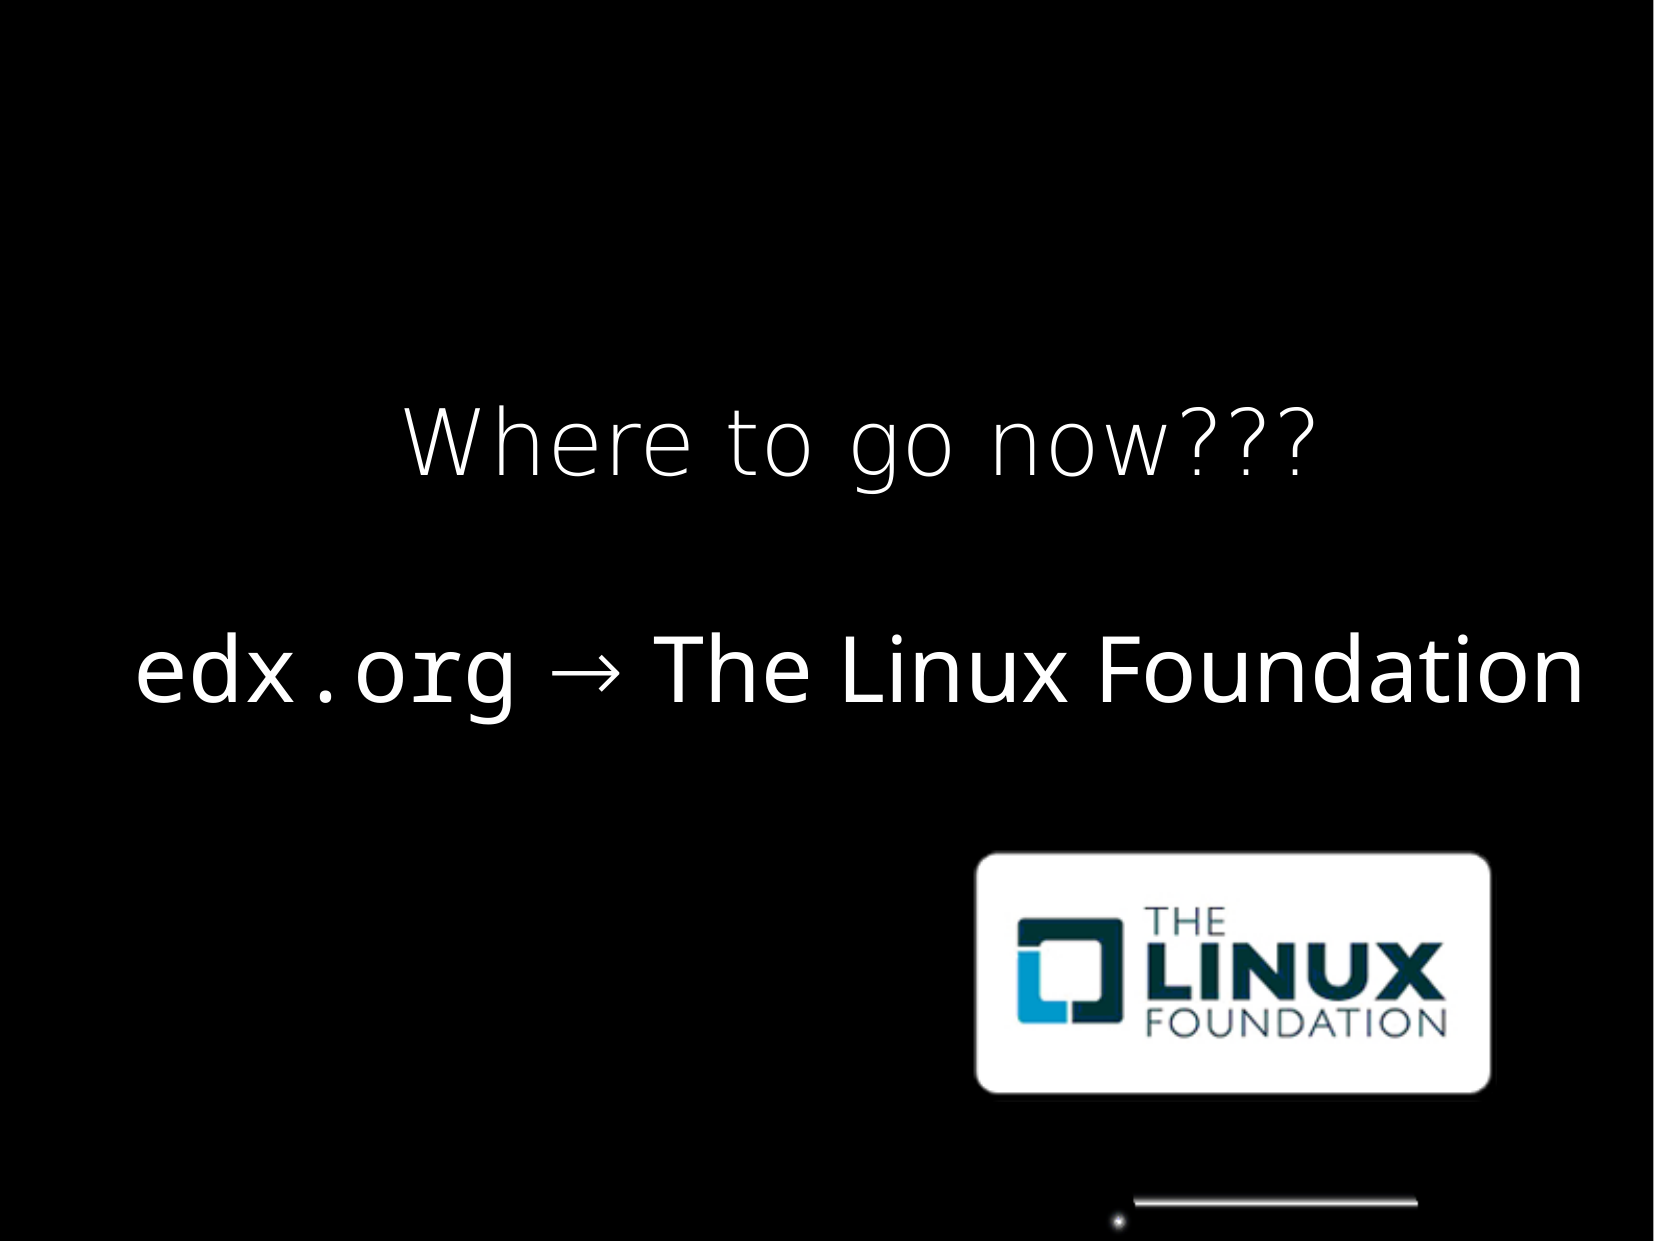

# Where to go now??? edx.org → The Linux Foundation